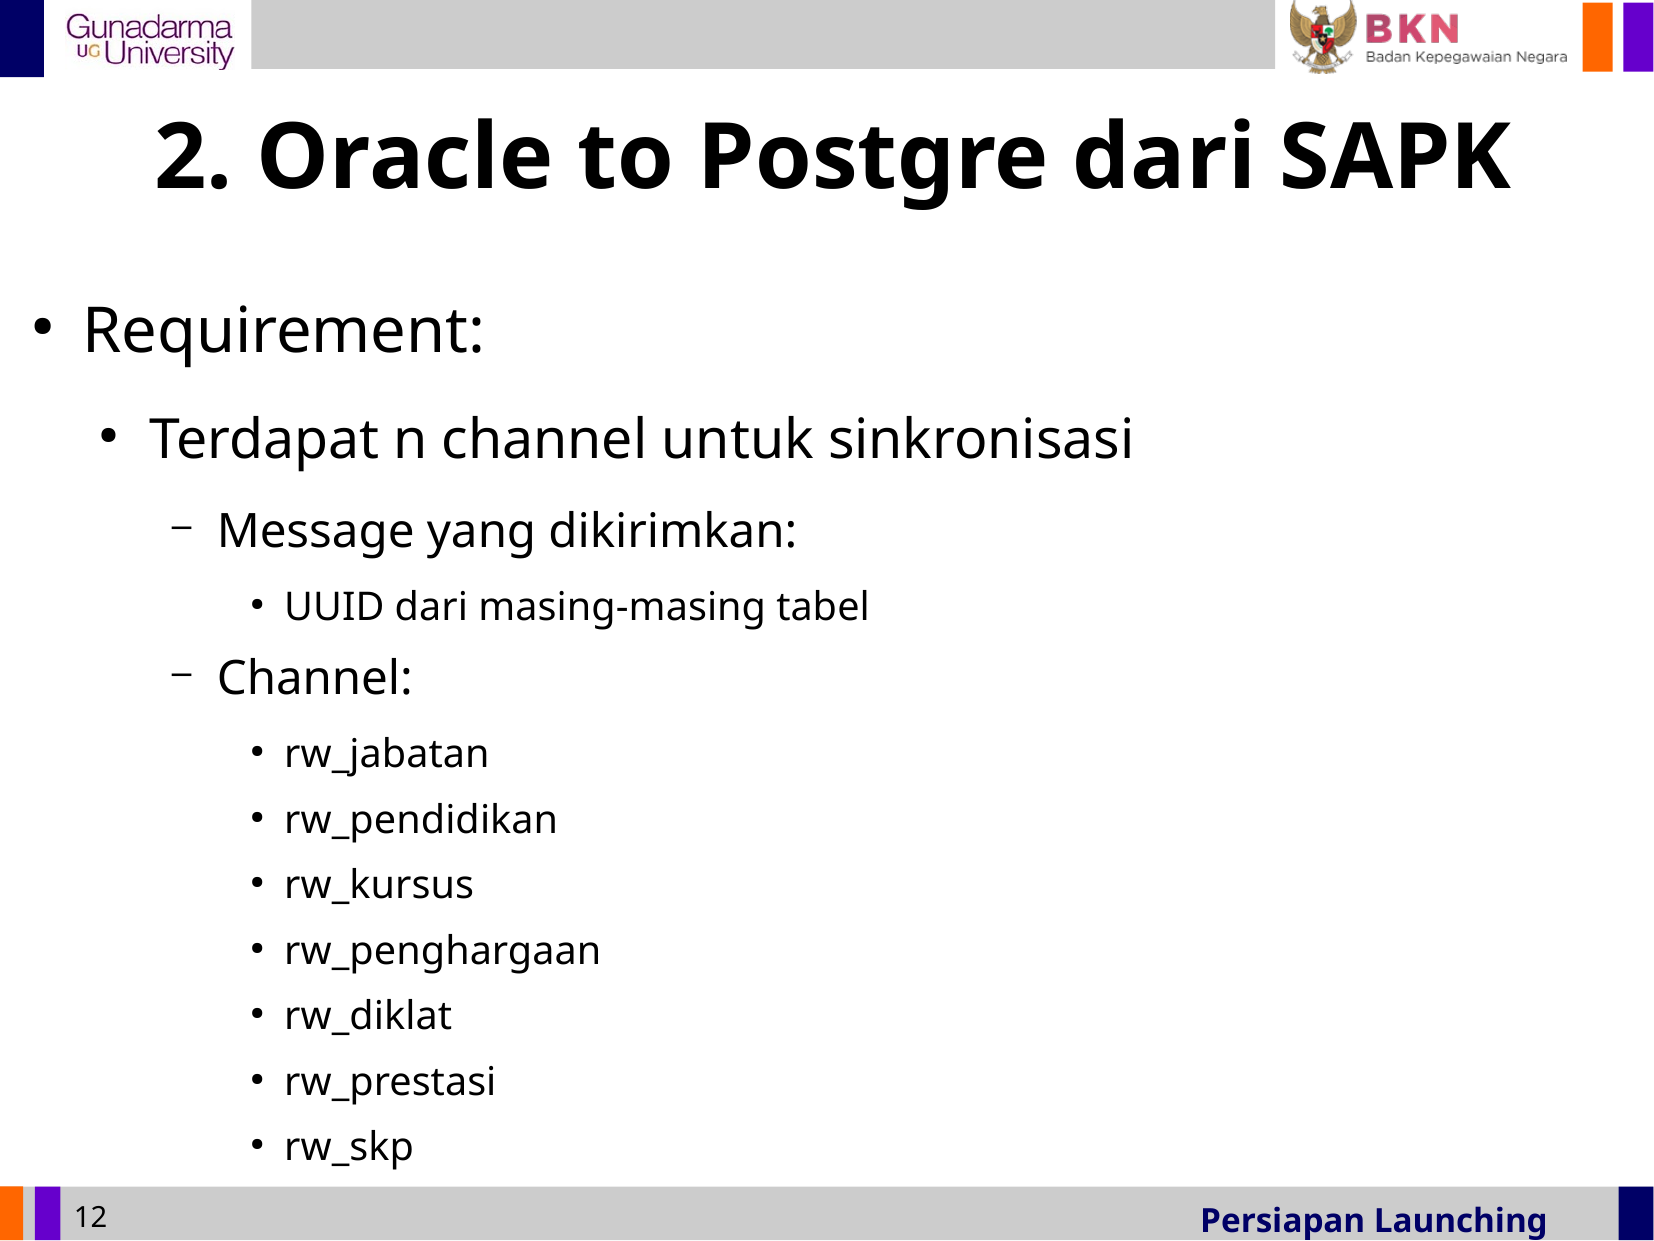

# 2. Oracle to Postgre dari SAPK
Requirement:
Terdapat n channel untuk sinkronisasi
Message yang dikirimkan:
UUID dari masing-masing tabel
Channel:
rw_jabatan
rw_pendidikan
rw_kursus
rw_penghargaan
rw_diklat
rw_prestasi
rw_skp